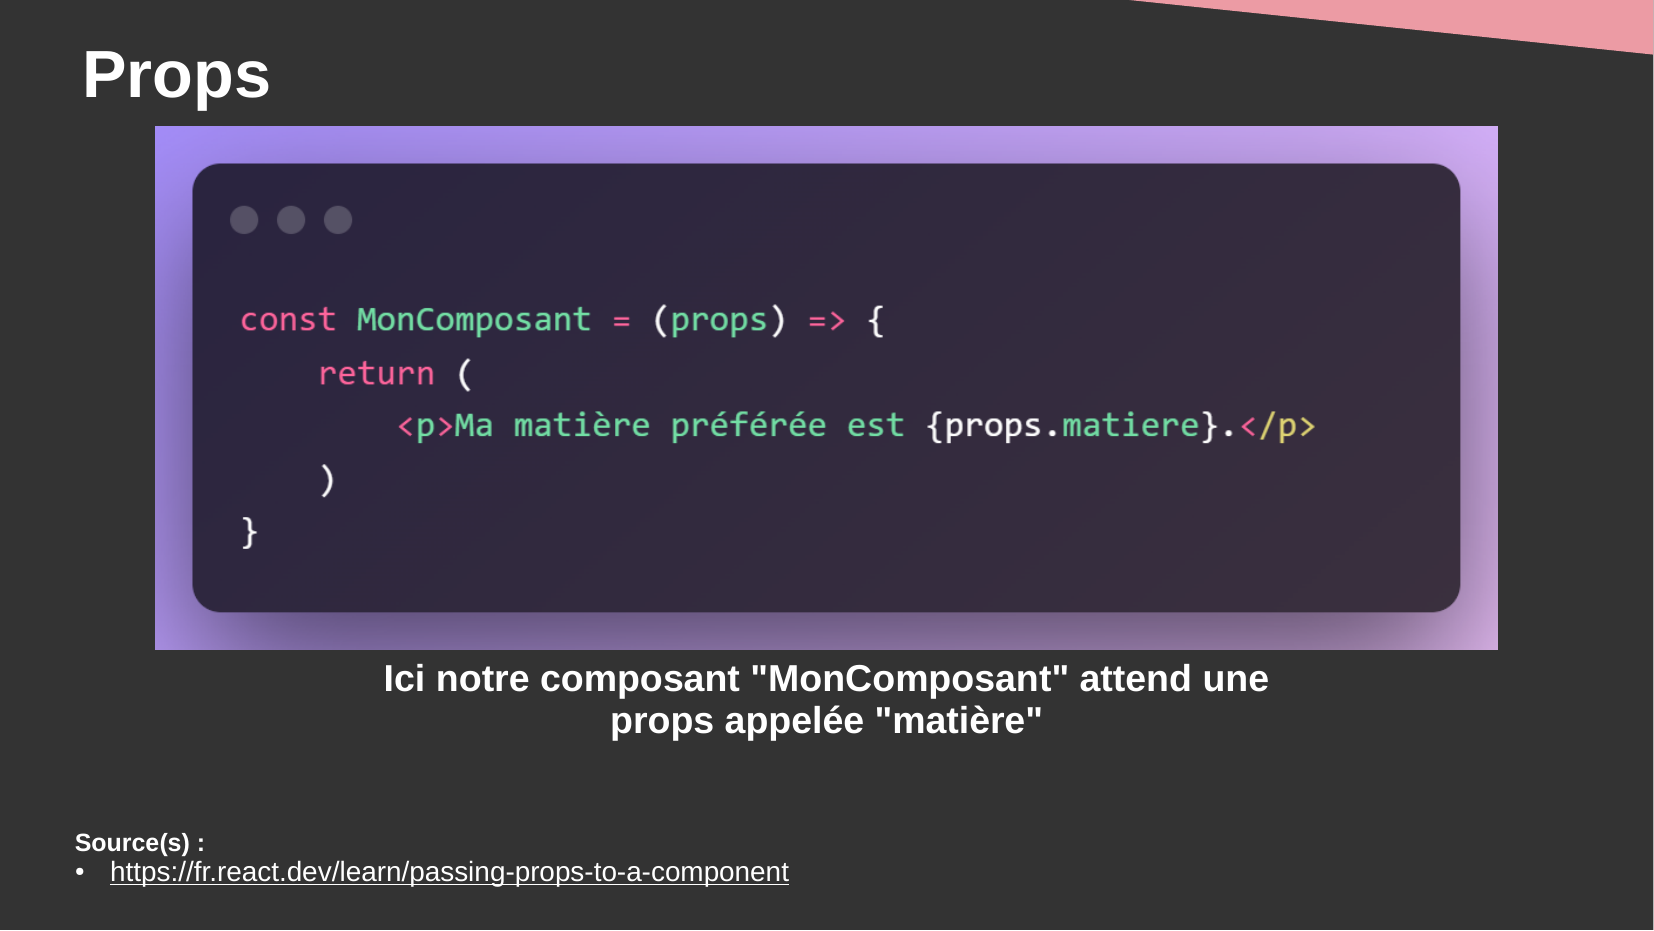

# Props
Ici notre composant "MonComposant" attend une props appelée "matière"
Source(s) :
https://fr.react.dev/learn/passing-props-to-a-component